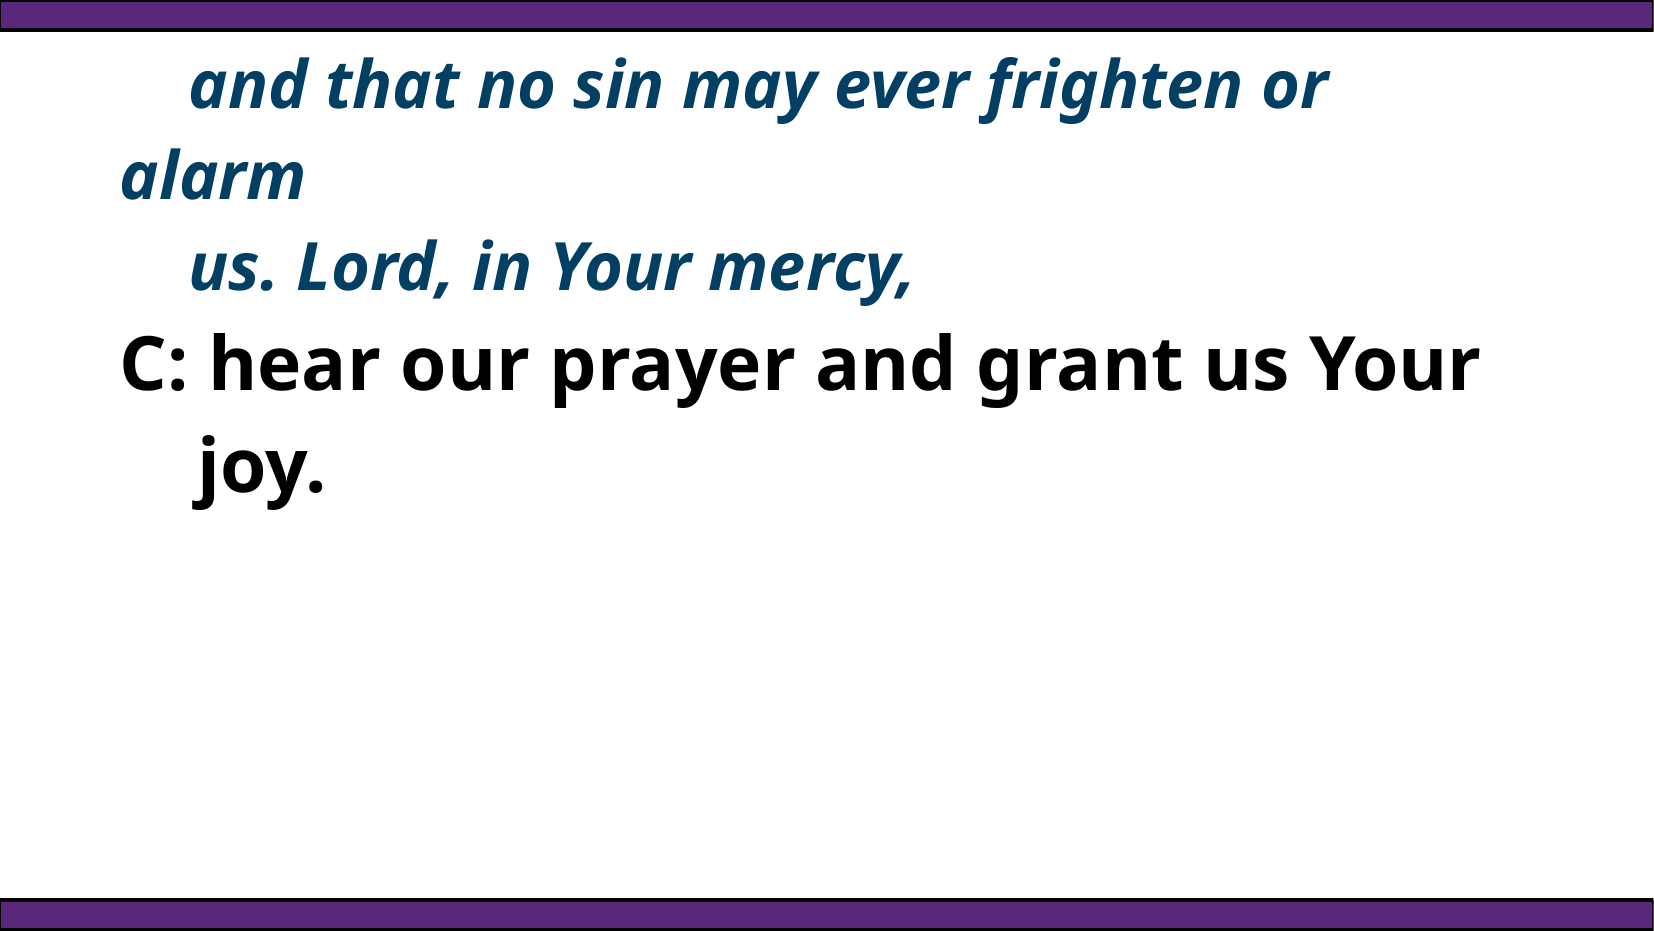

and that no sin may ever frighten or alarm
 us. Lord, in Your mercy,
C: hear our prayer and grant us Your
 joy.